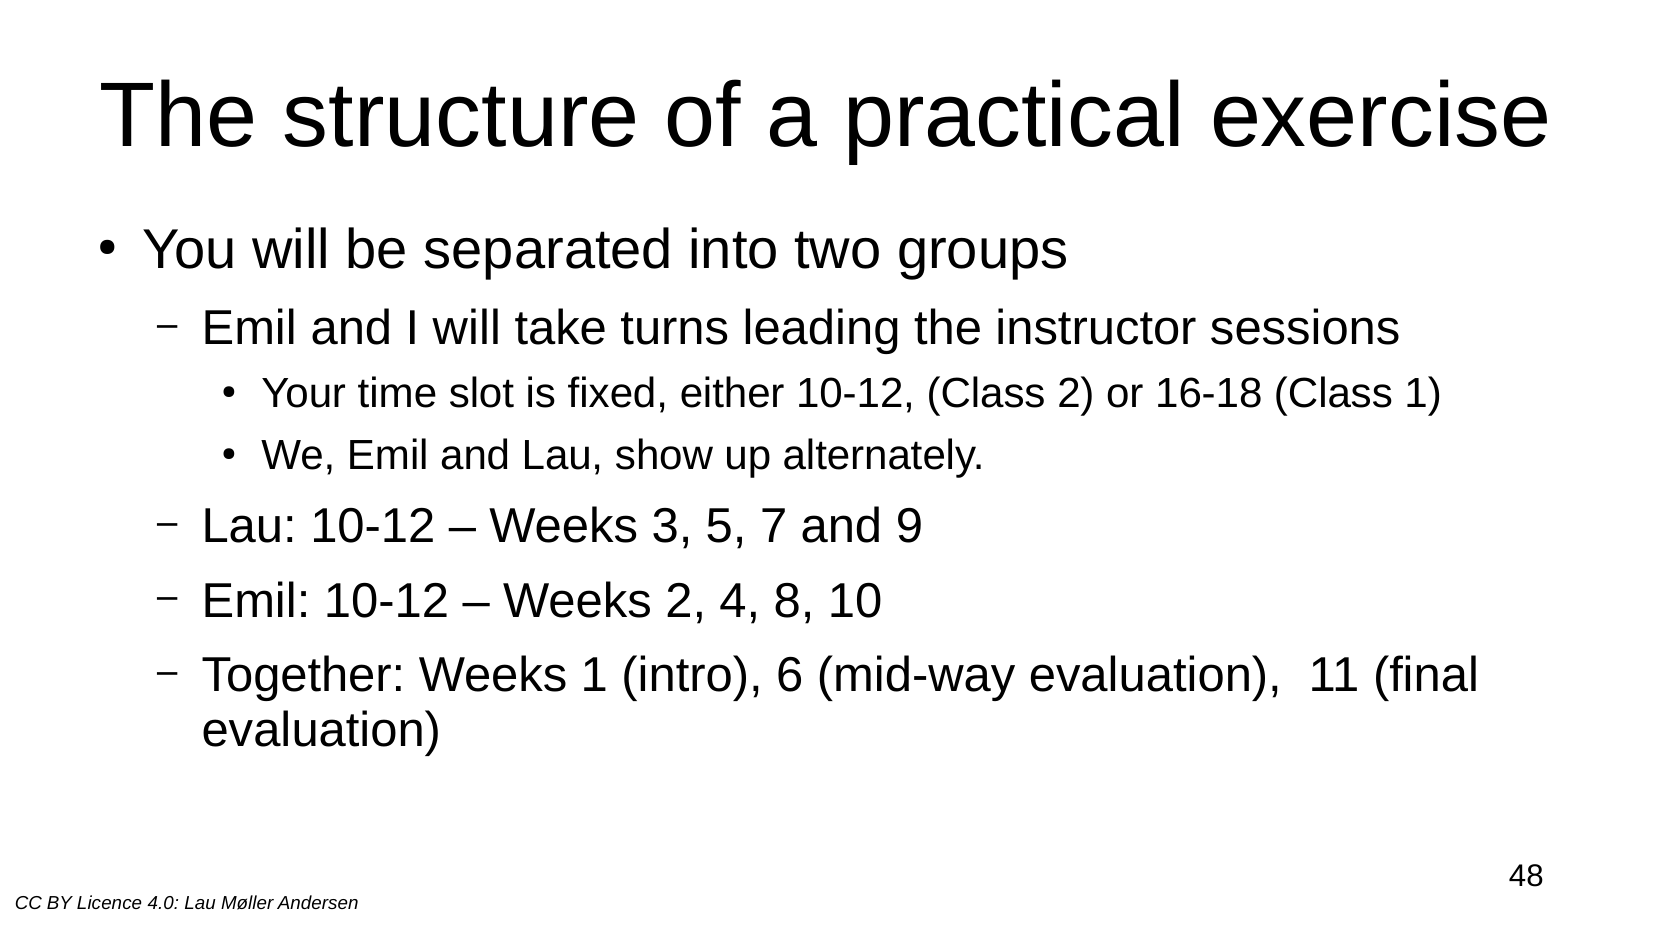

# The structure of a practical exercise
You will be separated into two groups
Emil and I will take turns leading the instructor sessions
Your time slot is fixed, either 10-12, (Class 2) or 16-18 (Class 1)
We, Emil and Lau, show up alternately.
Lau: 10-12 – Weeks 3, 5, 7 and 9
Emil: 10-12 – Weeks 2, 4, 8, 10
Together: Weeks 1 (intro), 6 (mid-way evaluation), 11 (final evaluation)
CC BY Licence 4.0: Lau Møller Andersen